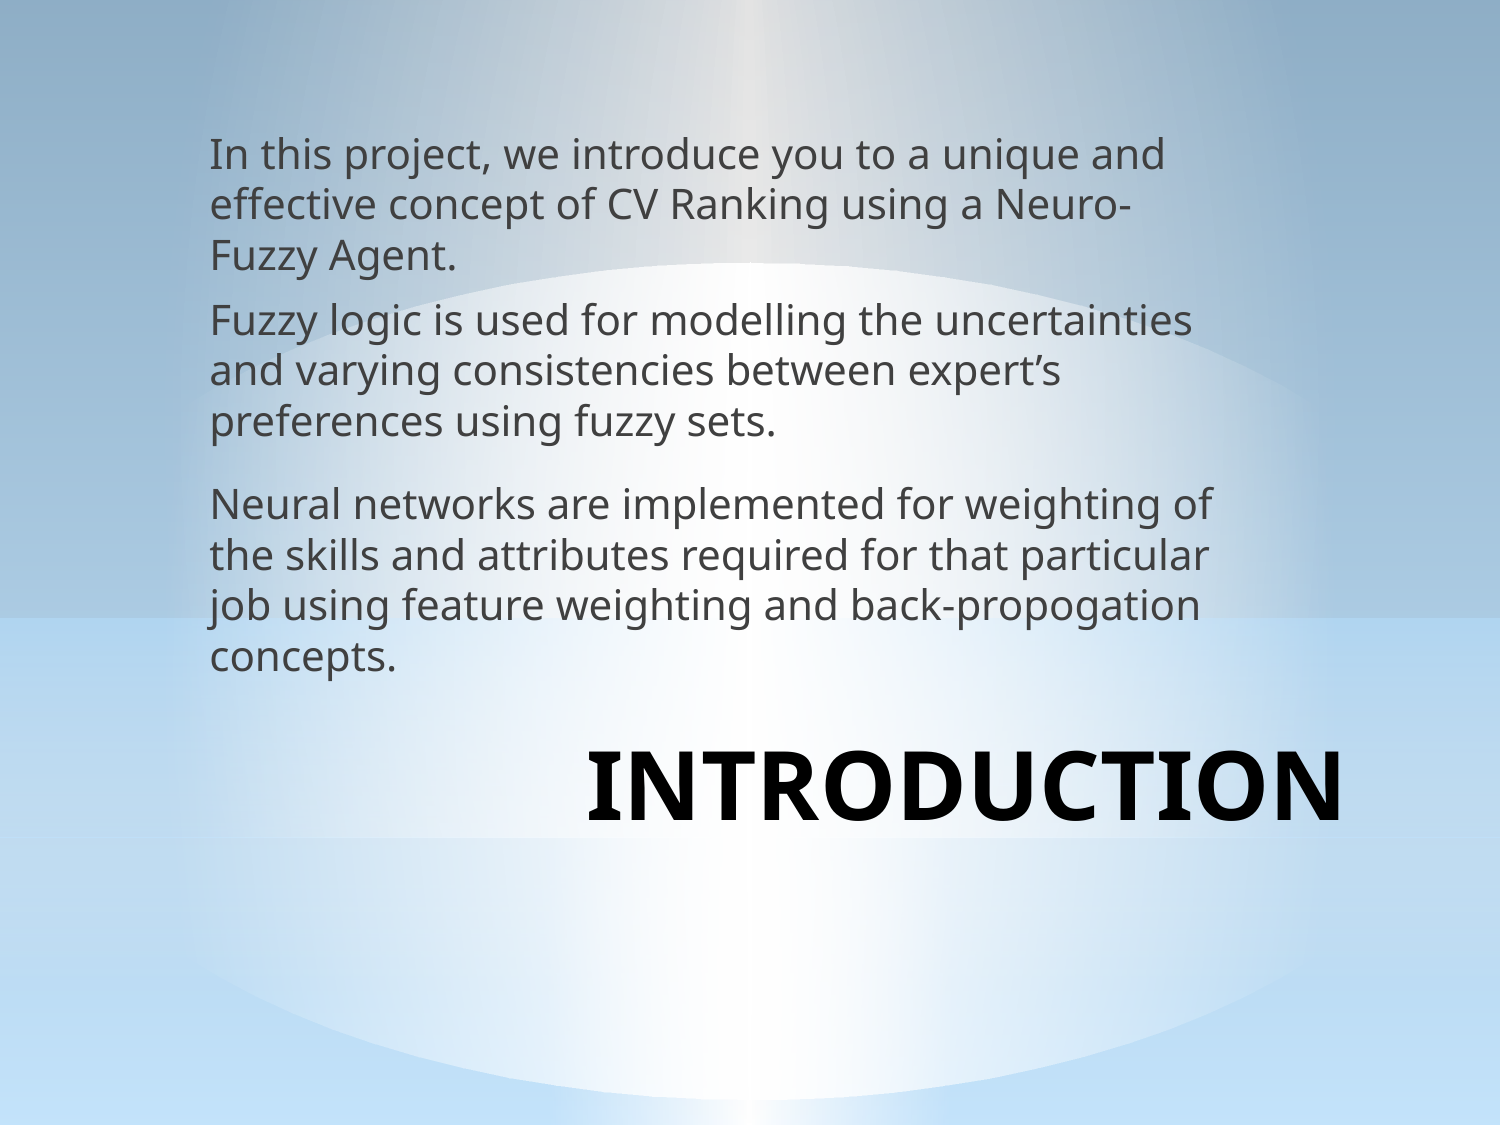

In this project, we introduce you to a unique and effective concept of CV Ranking using a Neuro-Fuzzy Agent.
Fuzzy logic is used for modelling the uncertainties and varying consistencies between expert’s preferences using fuzzy sets.
Neural networks are implemented for weighting of the skills and attributes required for that particular job using feature weighting and back-propogation concepts.
# INTRODUCTION